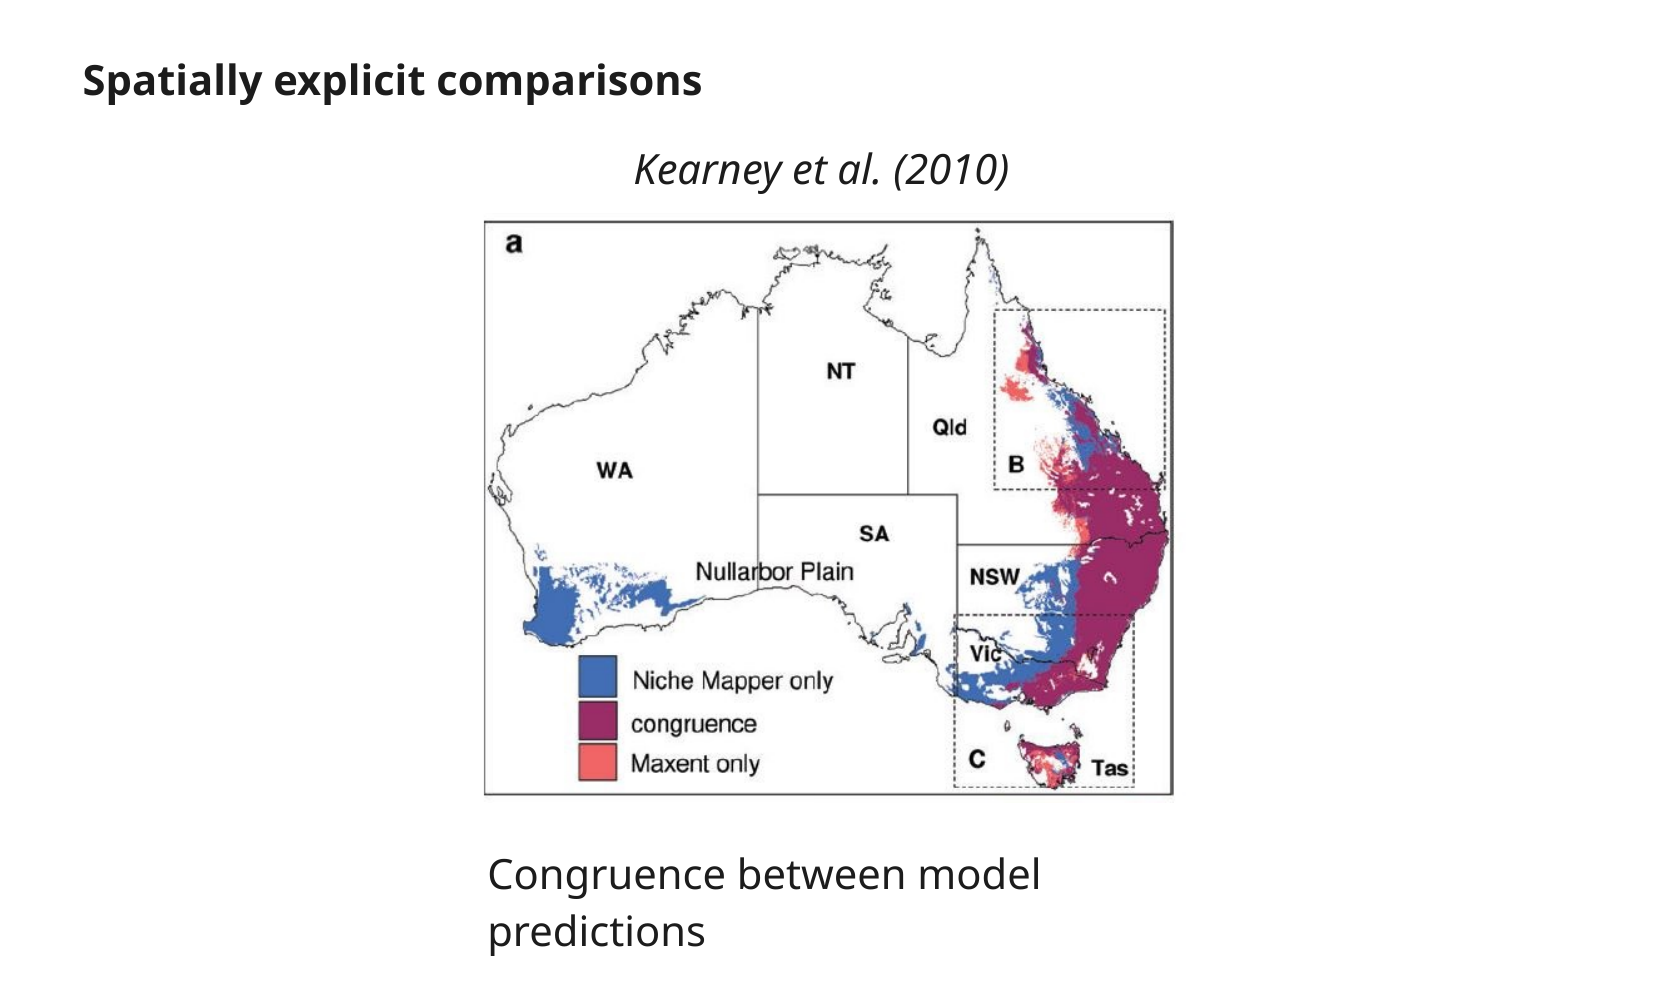

Spatially explicit comparisons
Kearney et al. (2010)
Congruence between model predictions